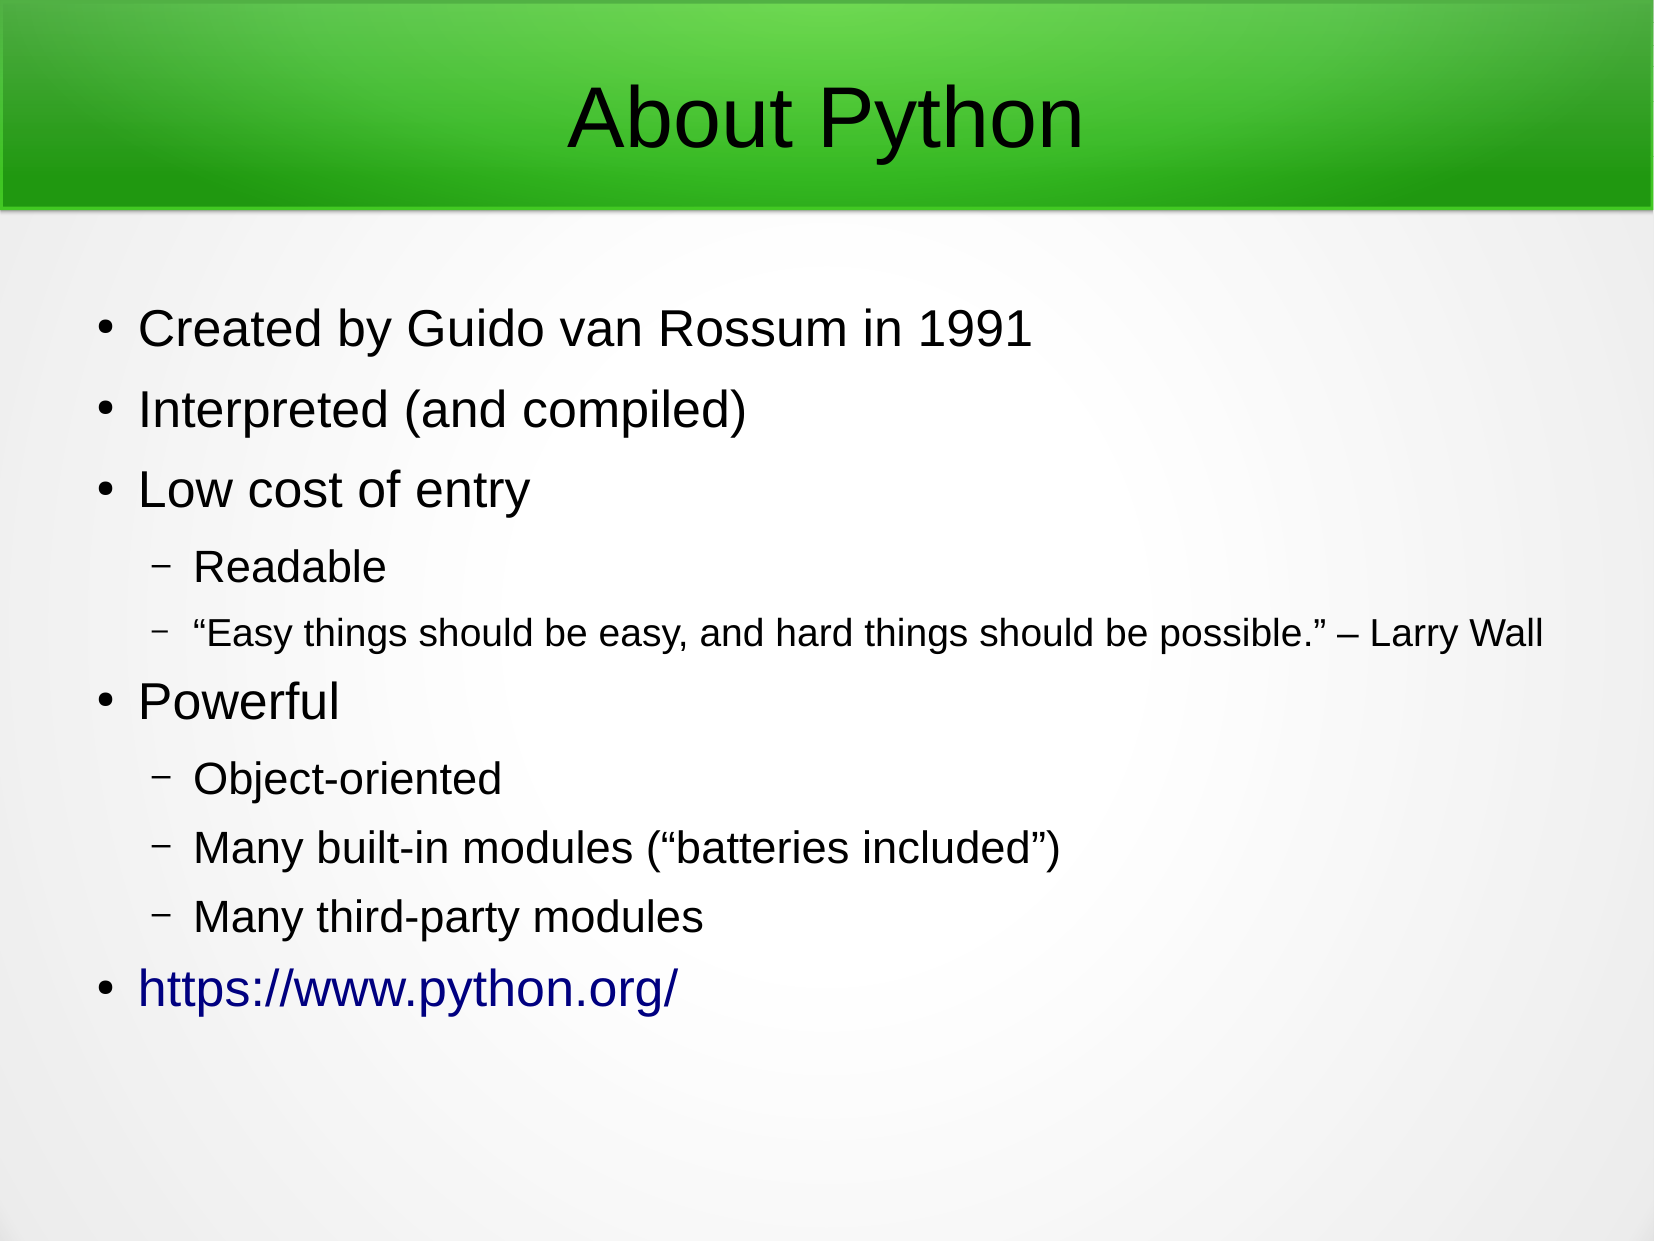

# About Python
Created by Guido van Rossum in 1991
Interpreted (and compiled)
Low cost of entry
Readable
“Easy things should be easy, and hard things should be possible.” – Larry Wall
Powerful
Object-oriented
Many built-in modules (“batteries included”)
Many third-party modules
https://www.python.org/